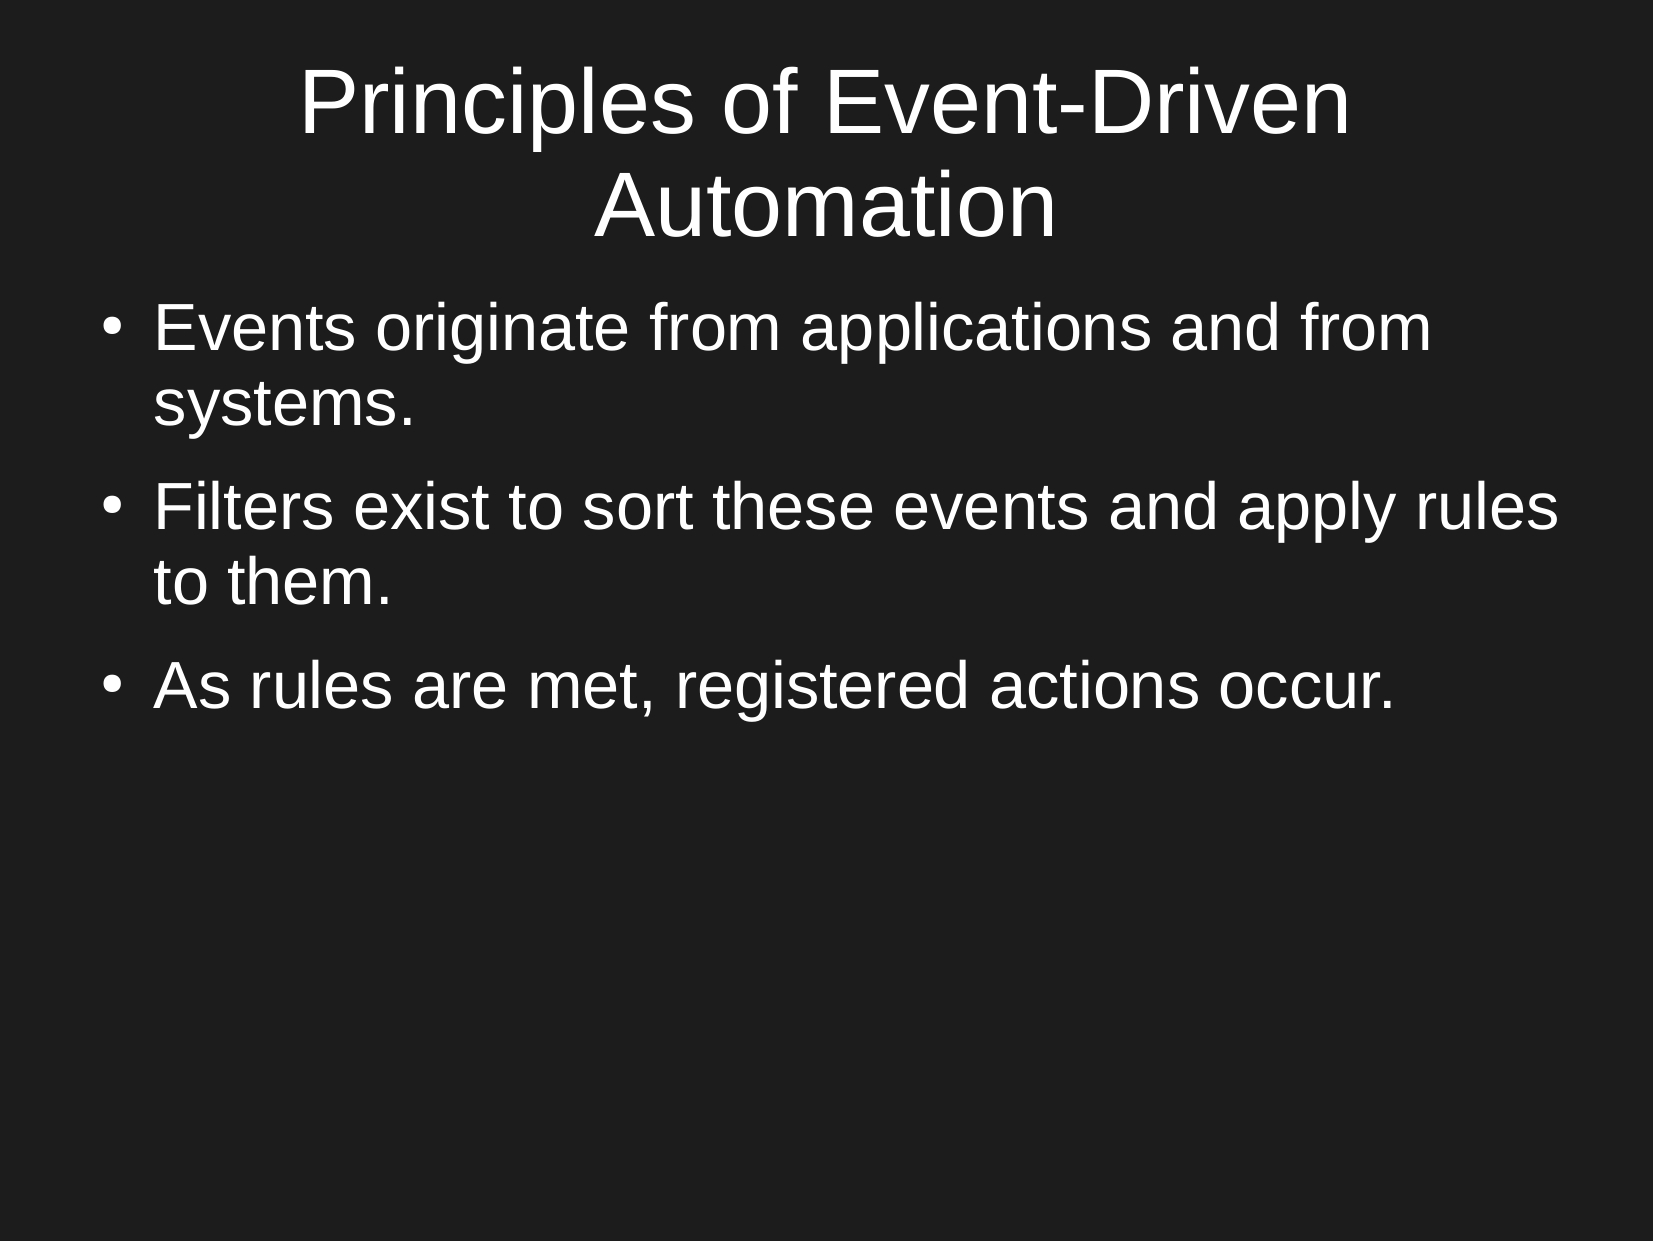

# Principles of Event-Driven Automation
Events originate from applications and from systems.
Filters exist to sort these events and apply rules to them.
As rules are met, registered actions occur.